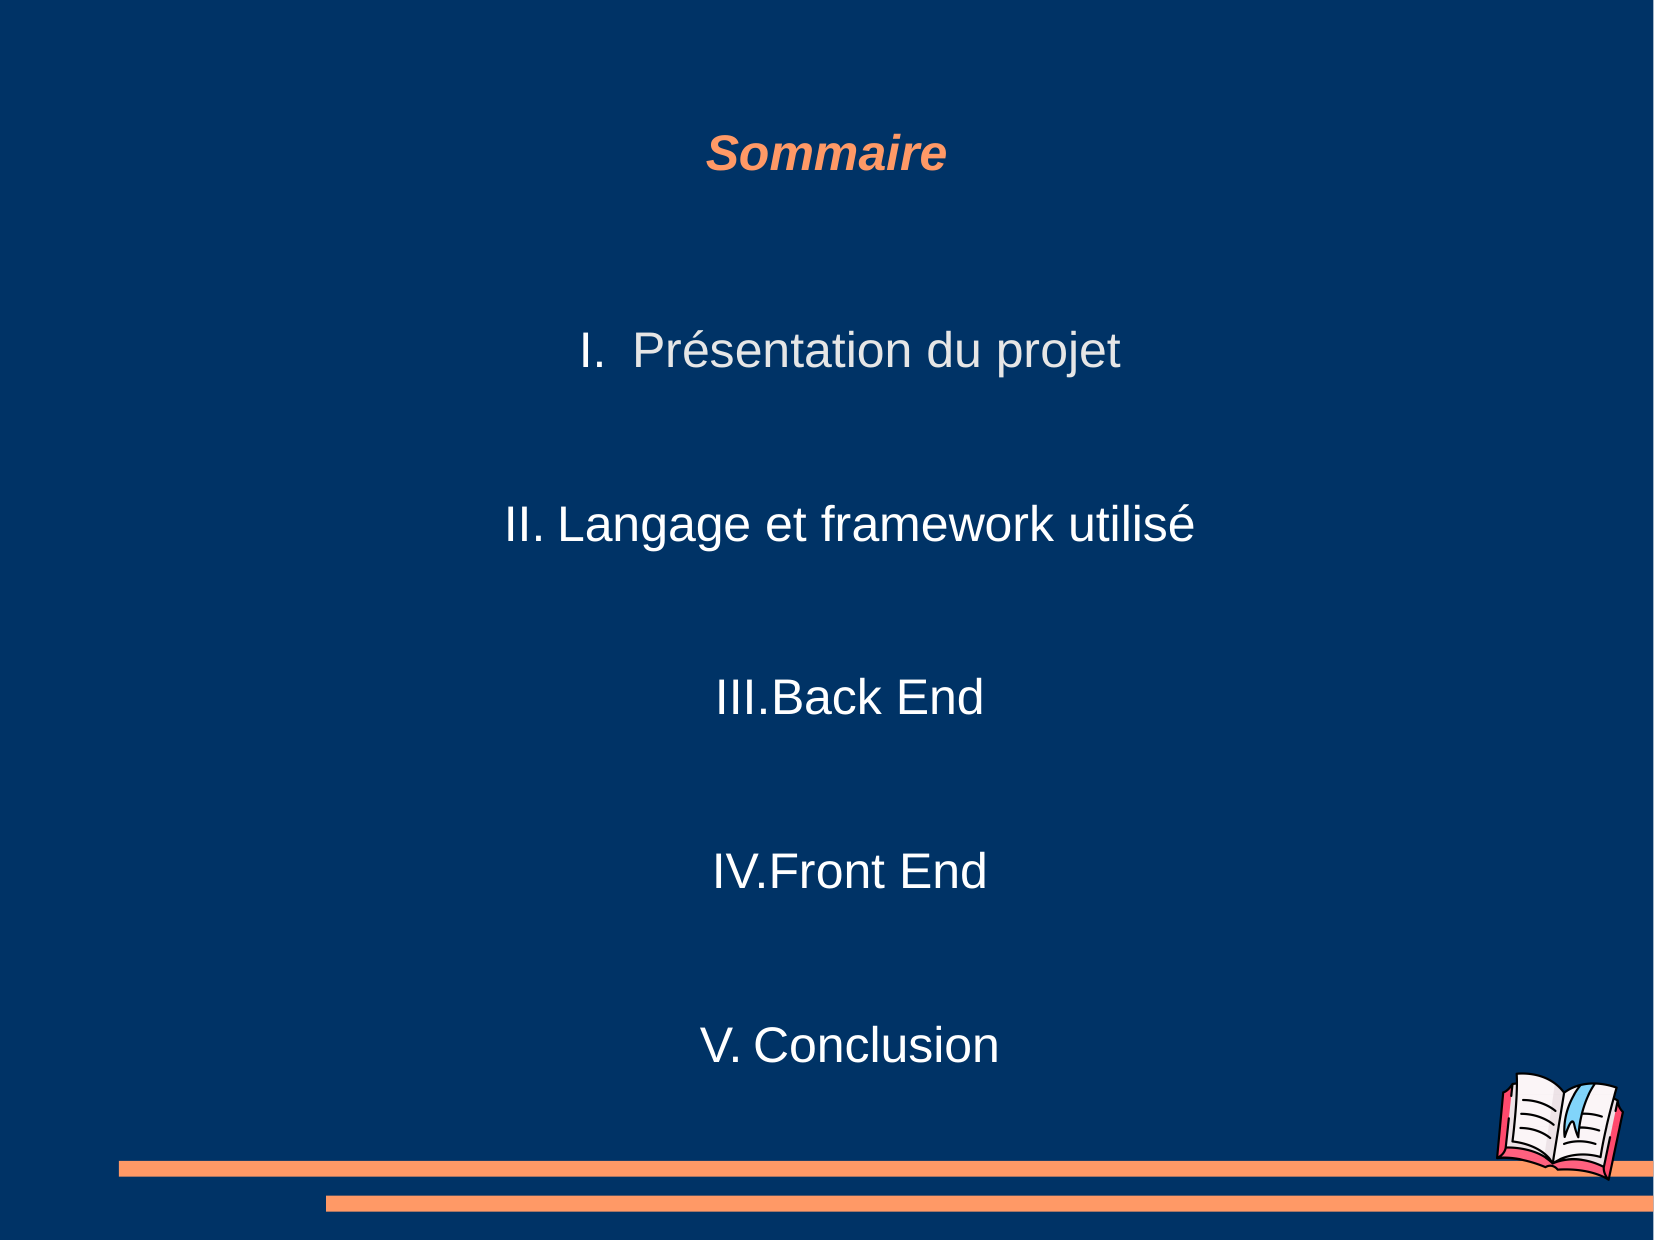

# Sommaire
Présentation du projet
Langage et framework utilisé
Back End
Front End
Conclusion